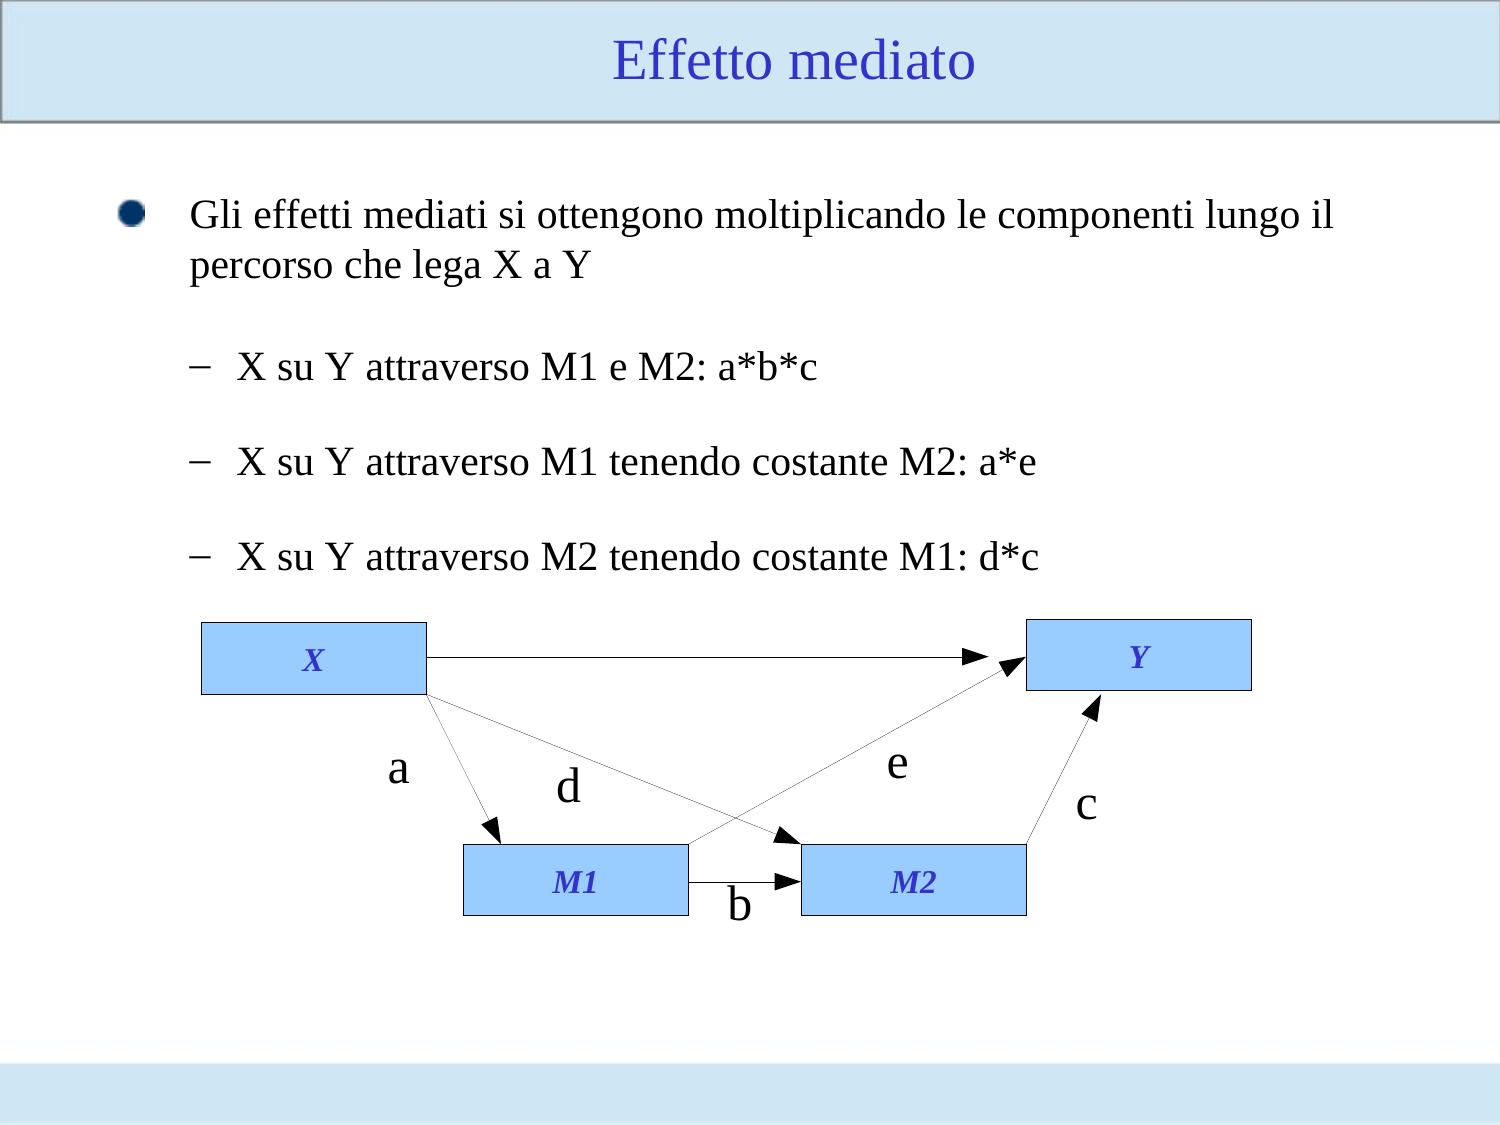

# Effetto mediato
Gli effetti mediati si ottengono moltiplicando le componenti lungo il percorso che lega X a Y
X su Y attraverso M1 e M2: a*b*c
X su Y attraverso M1 tenendo costante M2: a*e
X su Y attraverso M2 tenendo costante M1: d*c
Y
X
e
a
d
c
M1
M2
b